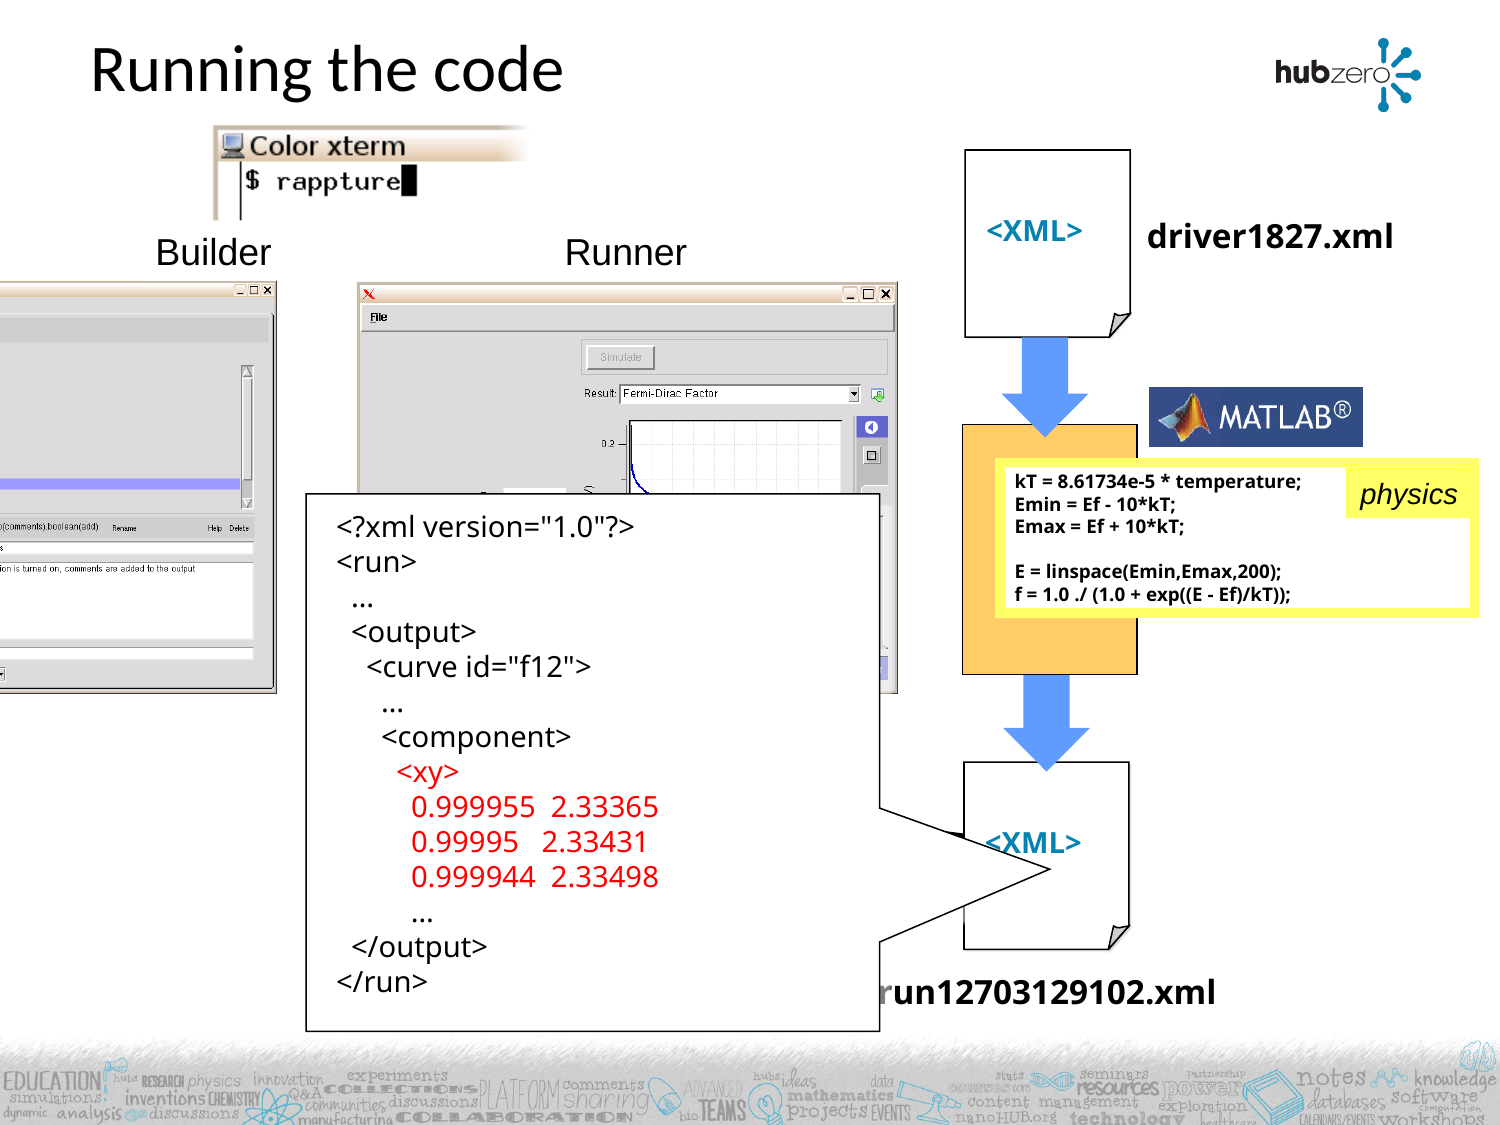

Running the code
<XML>
driver1827.xml
Builder
Runner
kT = 8.61734e-5 * temperature;
Emin = Ef - 10*kT;
Emax = Ef + 10*kT;
E = linspace(Emin,Emax,200);
f = 1.0 ./ (1.0 + exp((E - Ef)/kT));
physics
<?xml version="1.0"?>
<run>
 …
 <output>
 <curve id="f12">
 …
 <component>
 <xy>
 0.999955 2.33365
 0.99995 2.33431
 0.999944 2.33498
 …
 </output>
</run>
<XML>
run12703129102.xml
<XML>
tool.xml